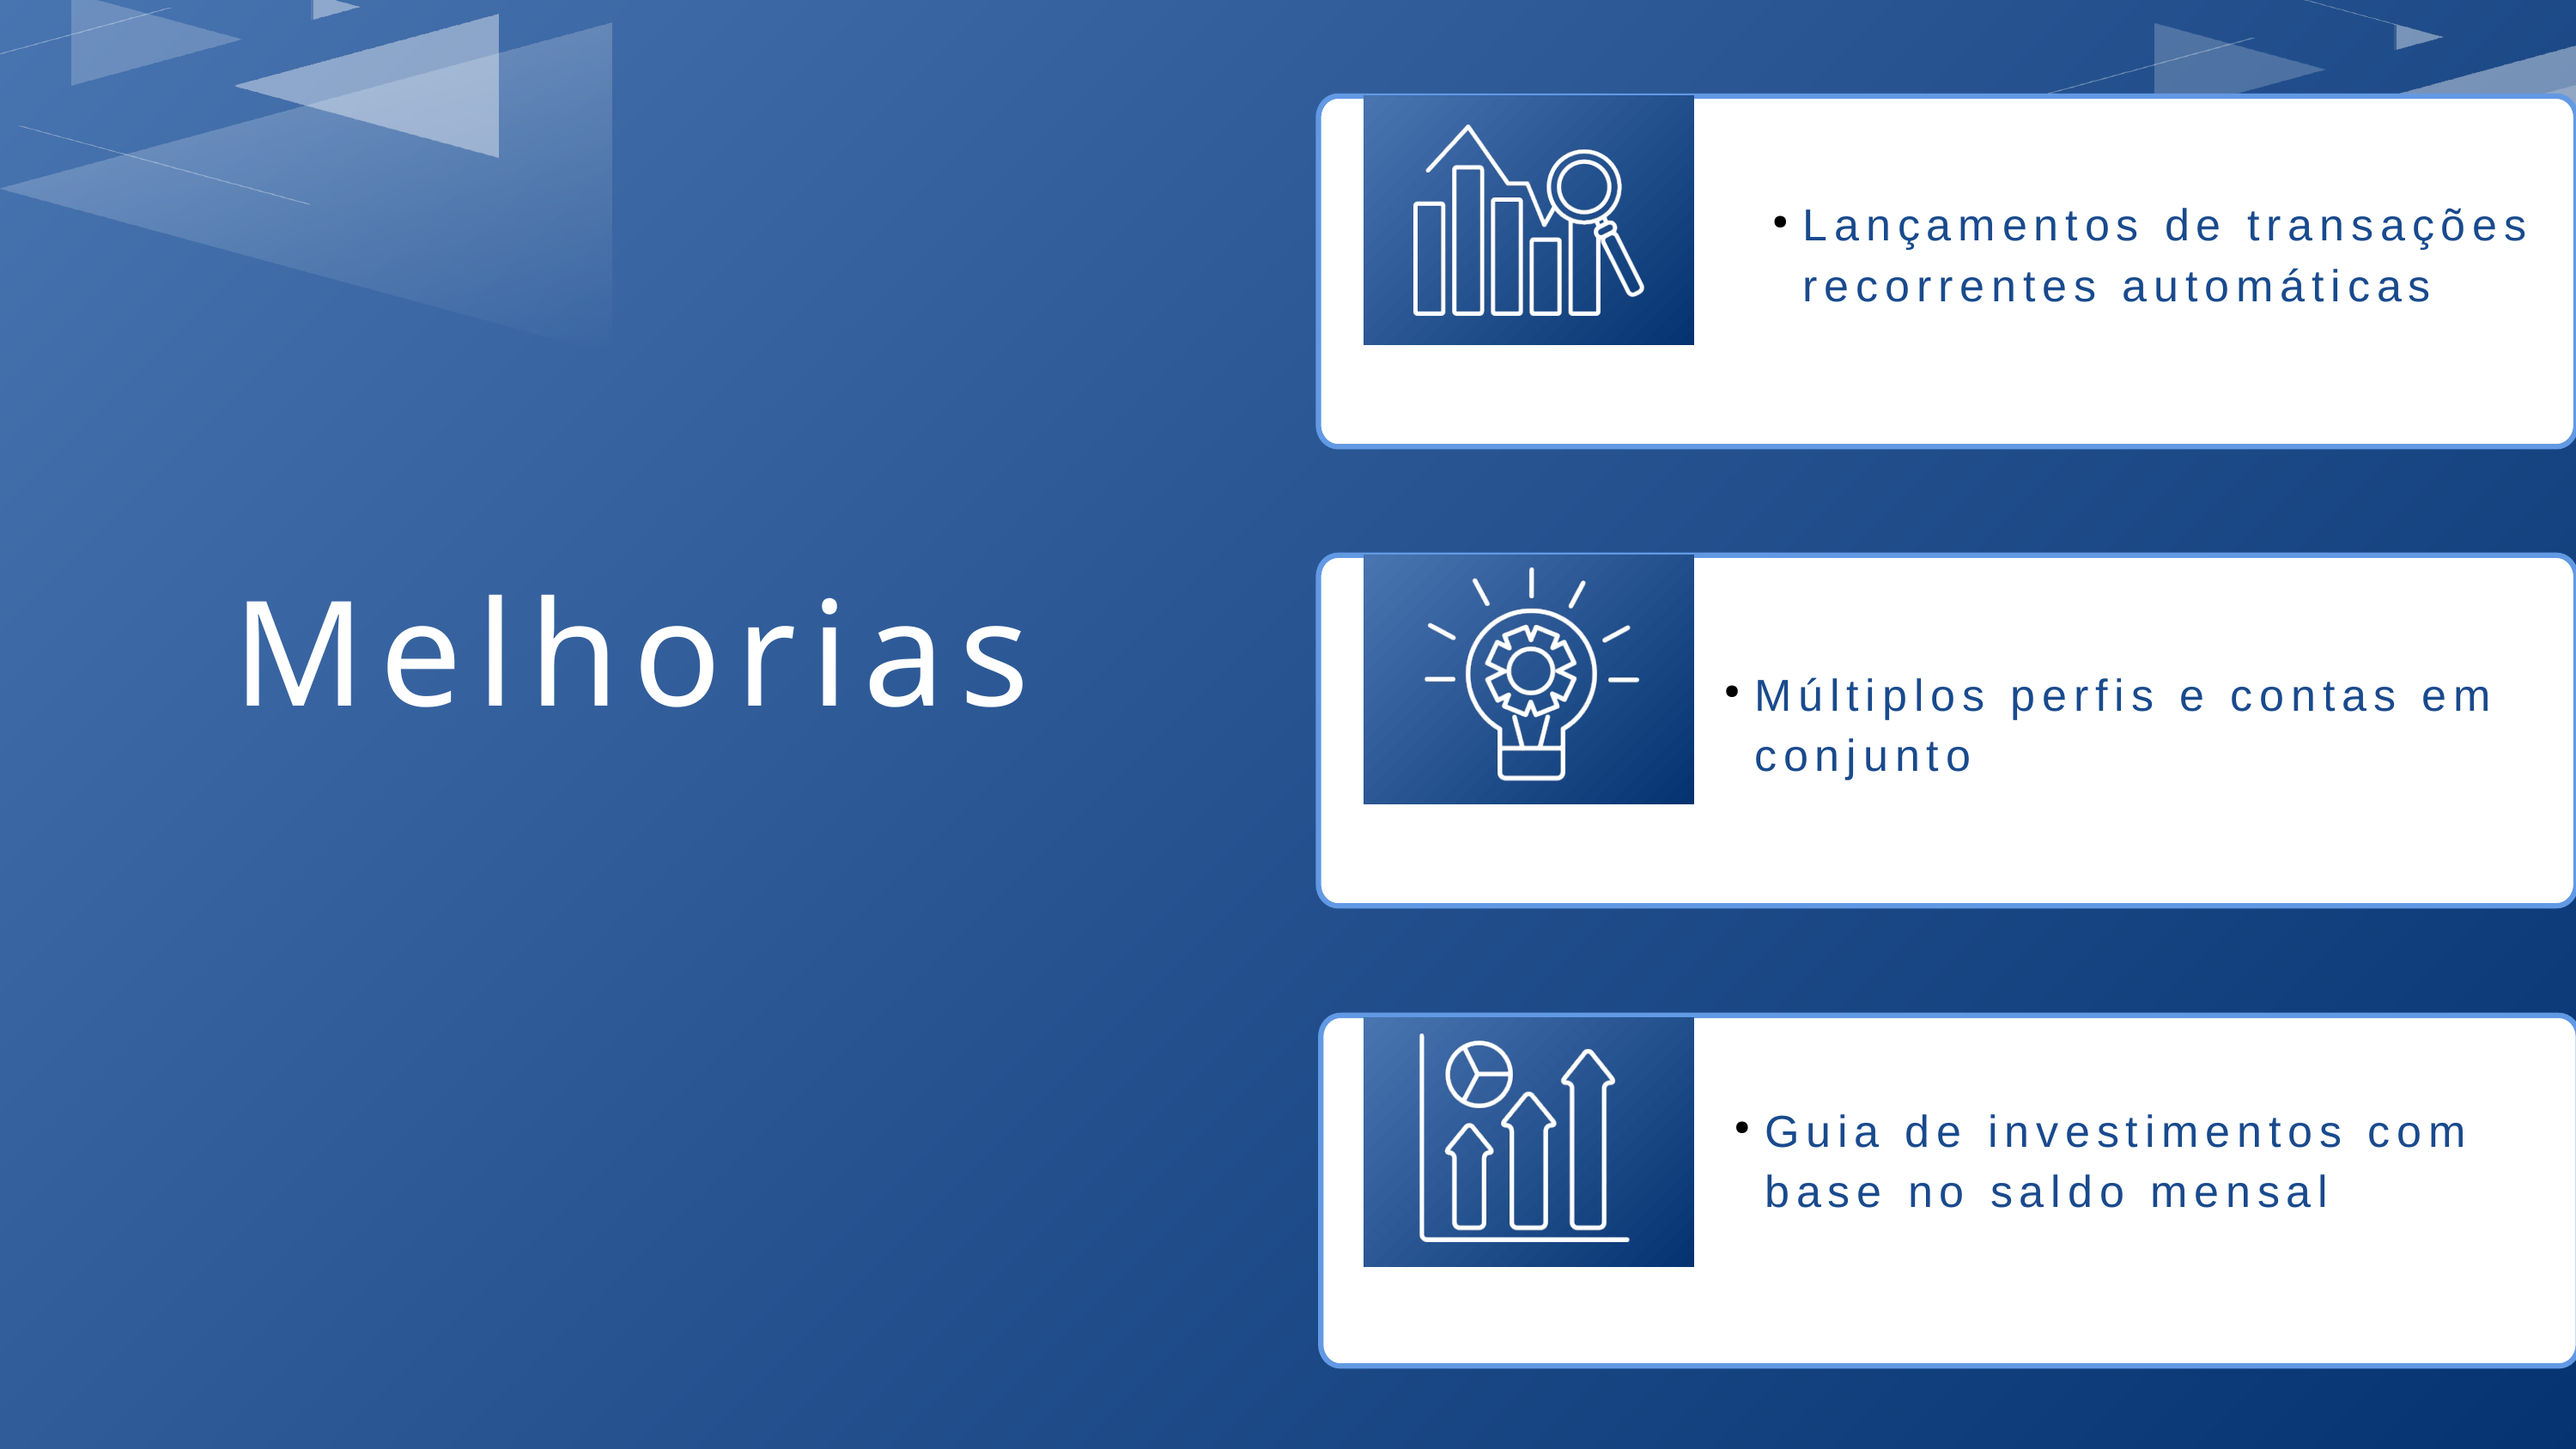

Lançamentos de transações recorrentes automáticas
Melhorias
Múltiplos perfis e contas em conjunto
Guia de investimentos com base no saldo mensal